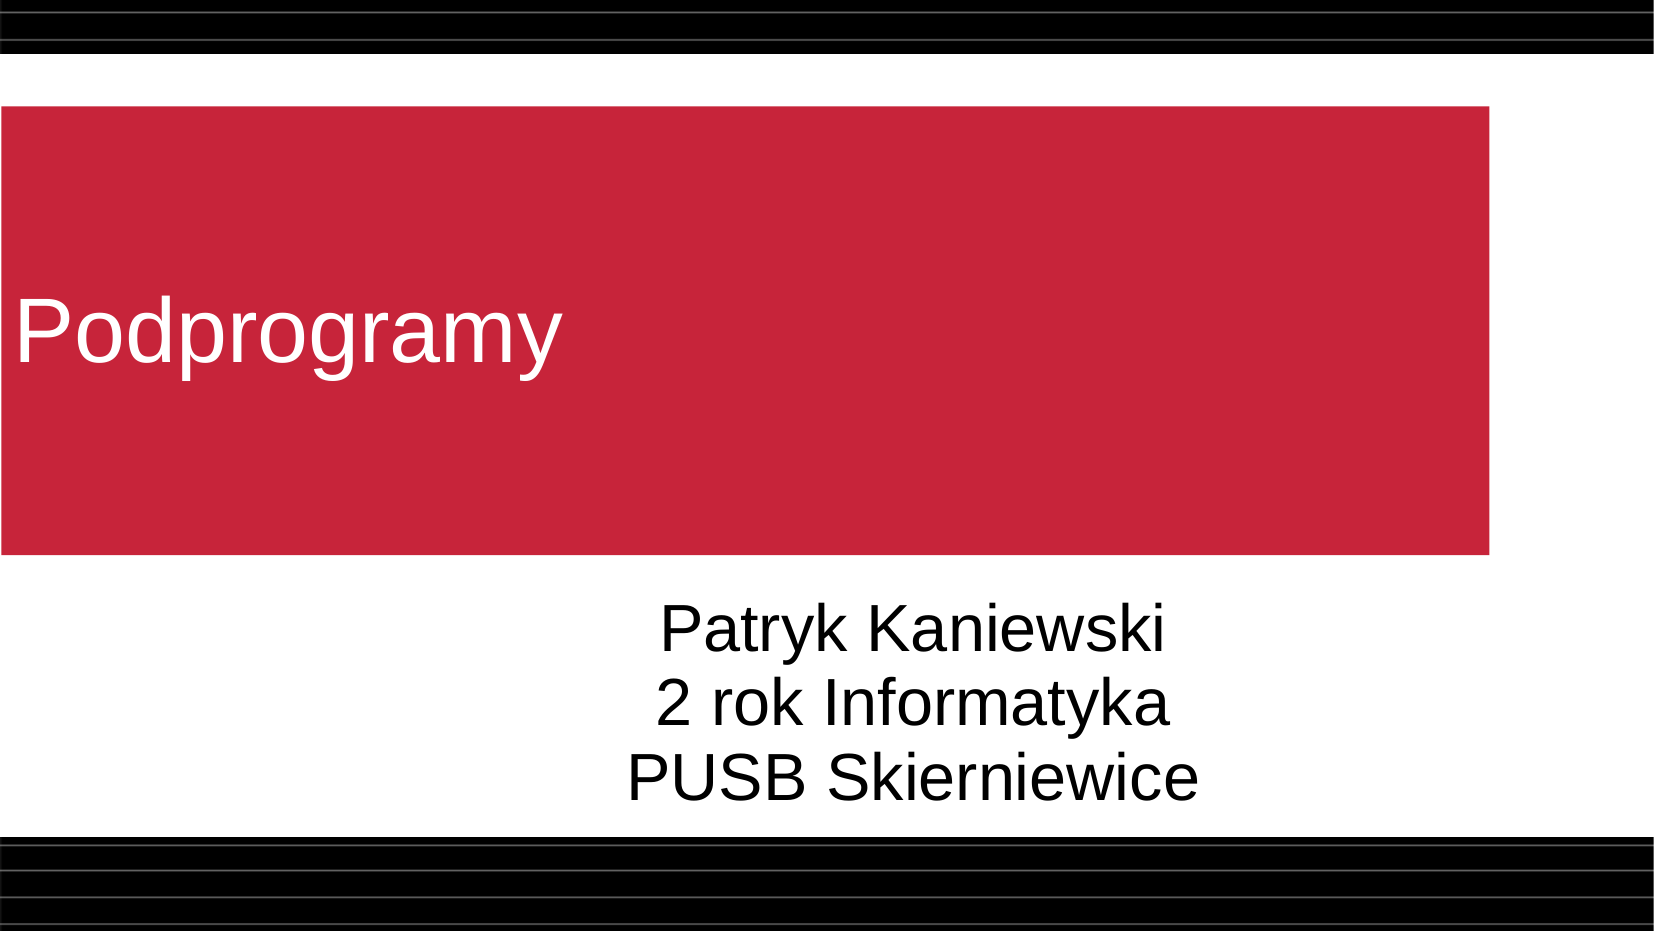

# Podprogramy
Patryk Kaniewski
2 rok Informatyka
PUSB Skierniewice